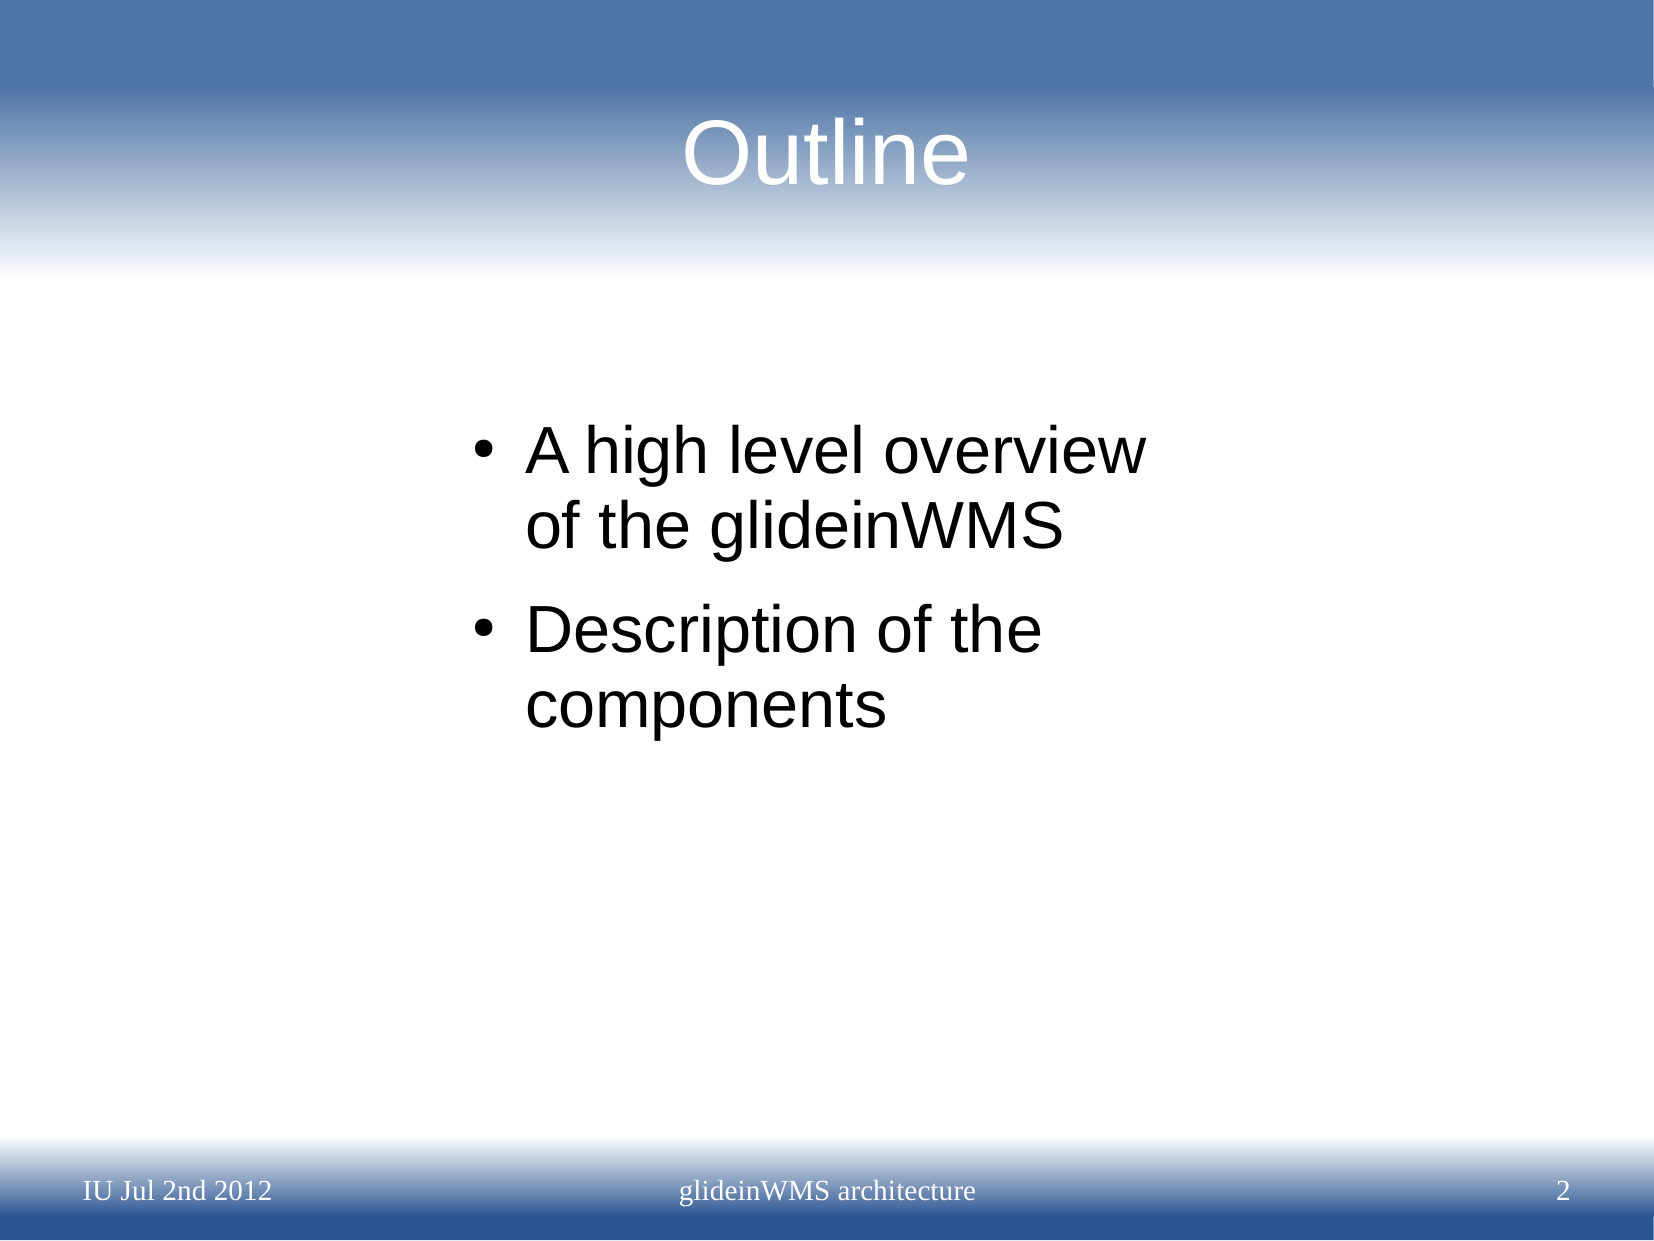

# Outline
A high level overview of the glideinWMS
Description of the components
IU Jul 2nd 2012
glideinWMS architecture
2